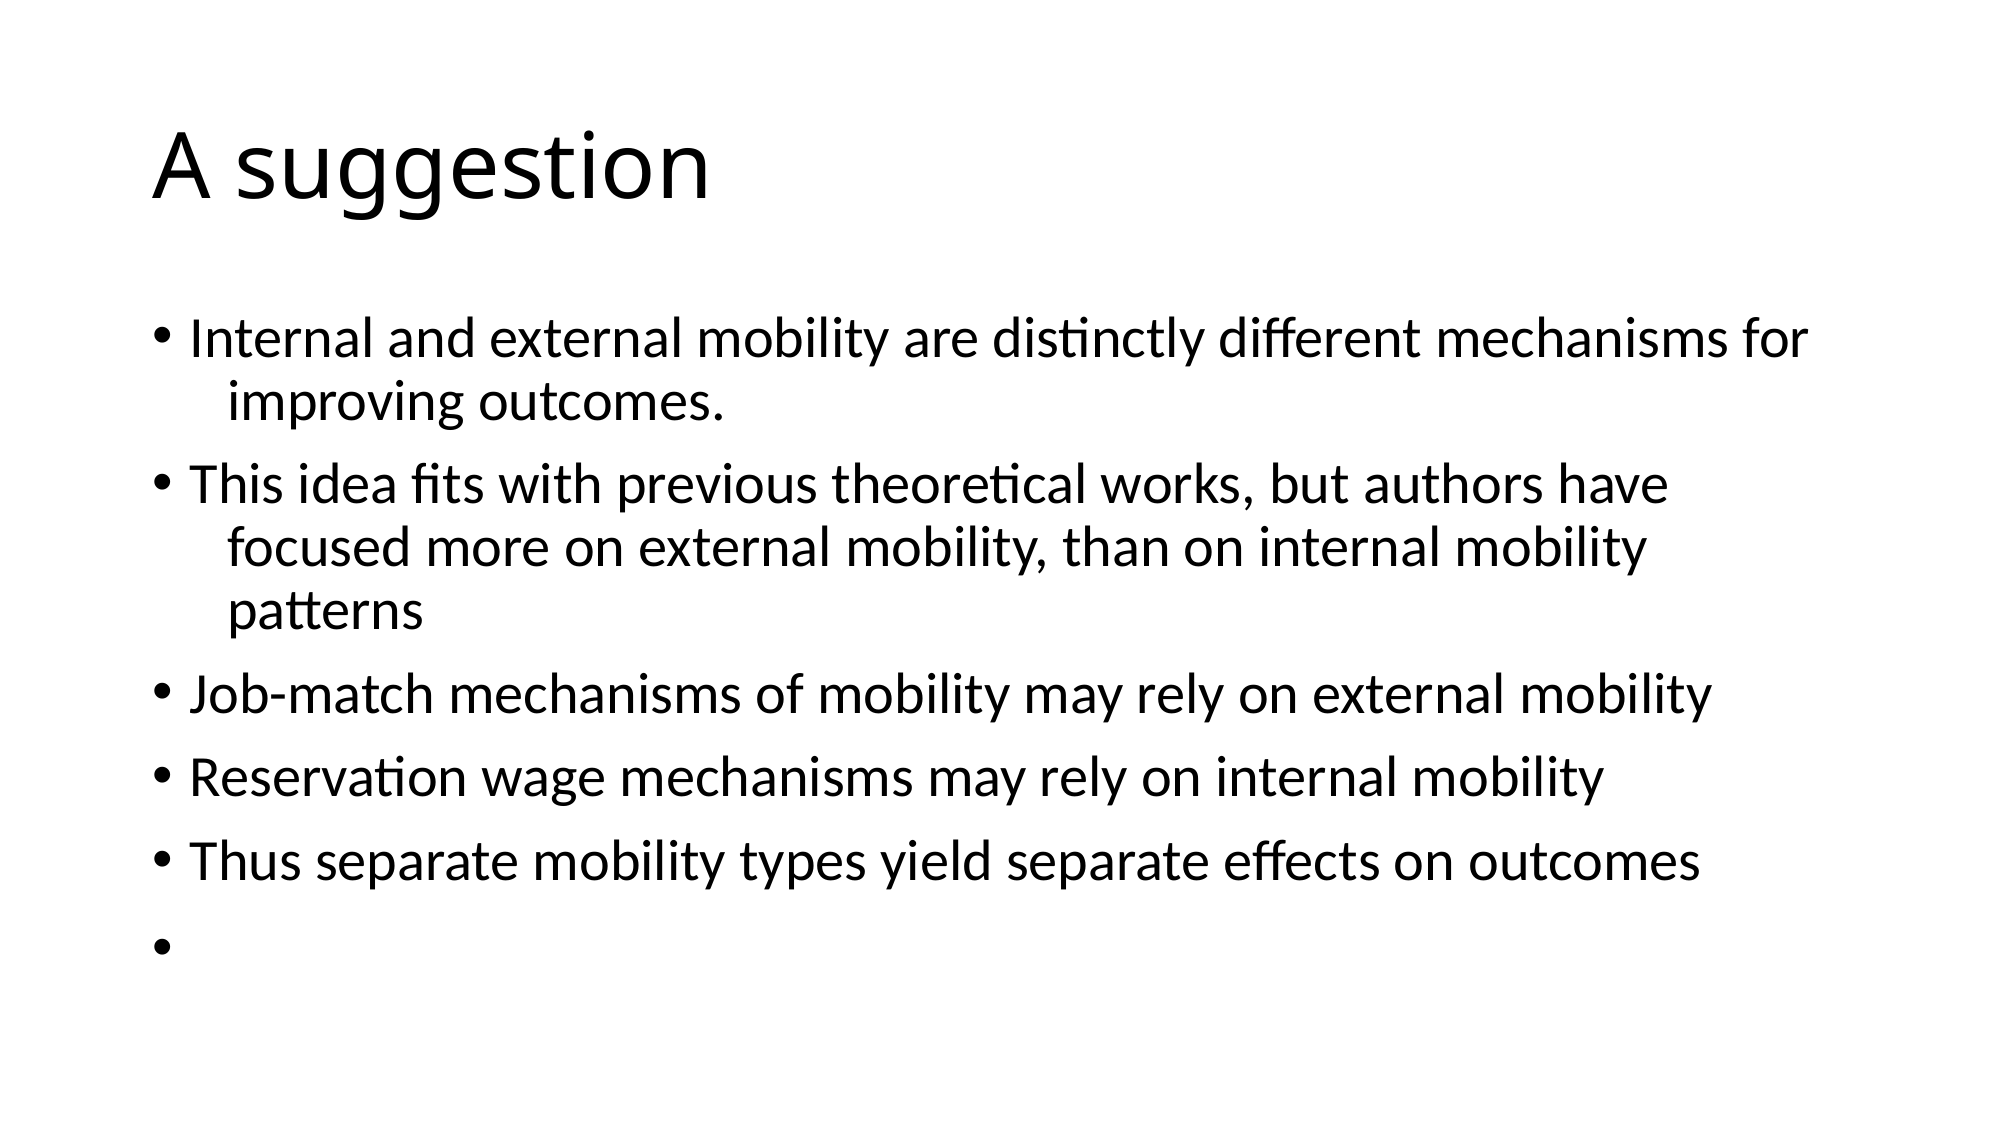

# A suggestion
Internal and external mobility are distinctly different mechanisms for improving outcomes.
This idea fits with previous theoretical works, but authors have focused more on external mobility, than on internal mobility patterns
Job-match mechanisms of mobility may rely on external mobility
Reservation wage mechanisms may rely on internal mobility
Thus separate mobility types yield separate effects on outcomes